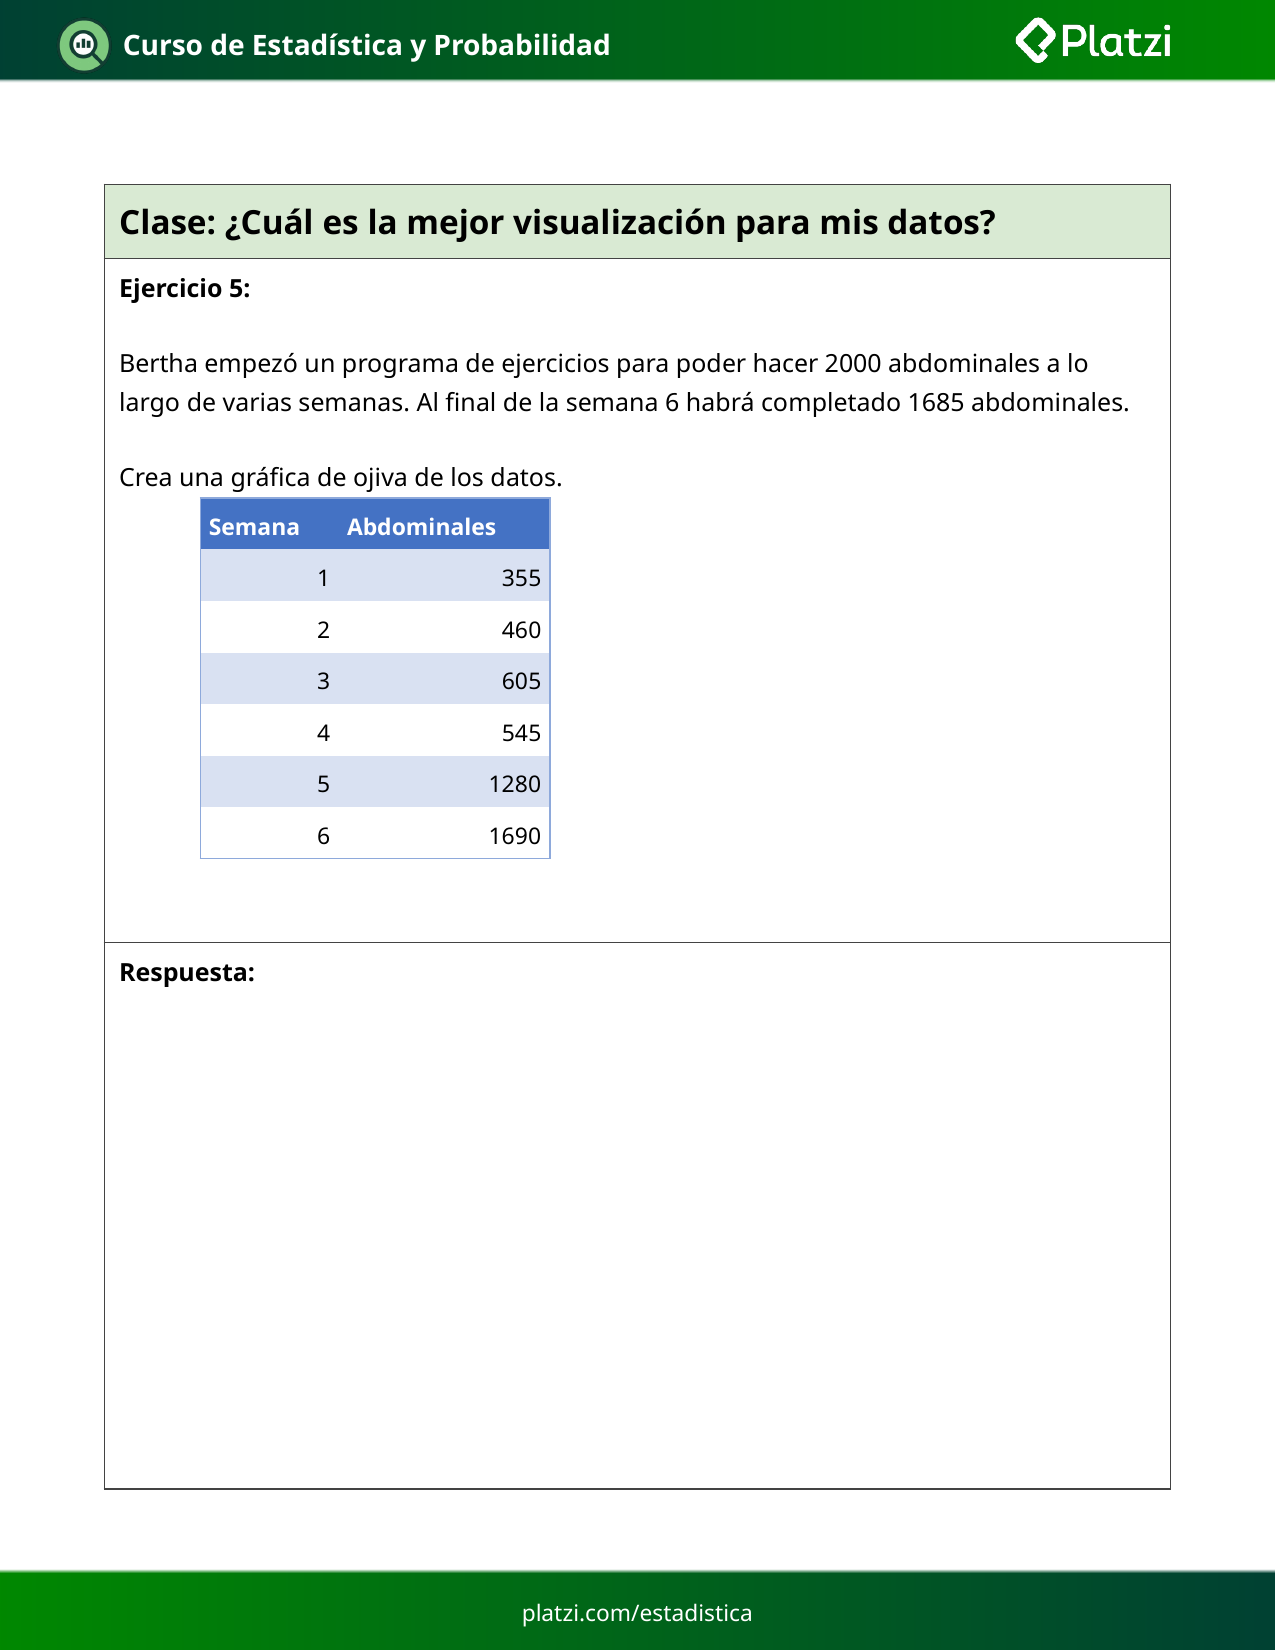

Curso de Estadística y Probabilidad
| Clase: ¿Cuál es la mejor visualización para mis datos? |
| --- |
| Ejercicio 5: Bertha empezó un programa de ejercicios para poder hacer 2000 abdominales a lo largo de varias semanas. Al final de la semana 6 habrá completado 1685 abdominales. Crea una gráfica de ojiva de los datos. |
| Respuesta: |
| Semana | Abdominales |
| --- | --- |
| 1 | 355 |
| 2 | 460 |
| 3 | 605 |
| 4 | 545 |
| 5 | 1280 |
| 6 | 1690 |
# platzi.com/estadistica